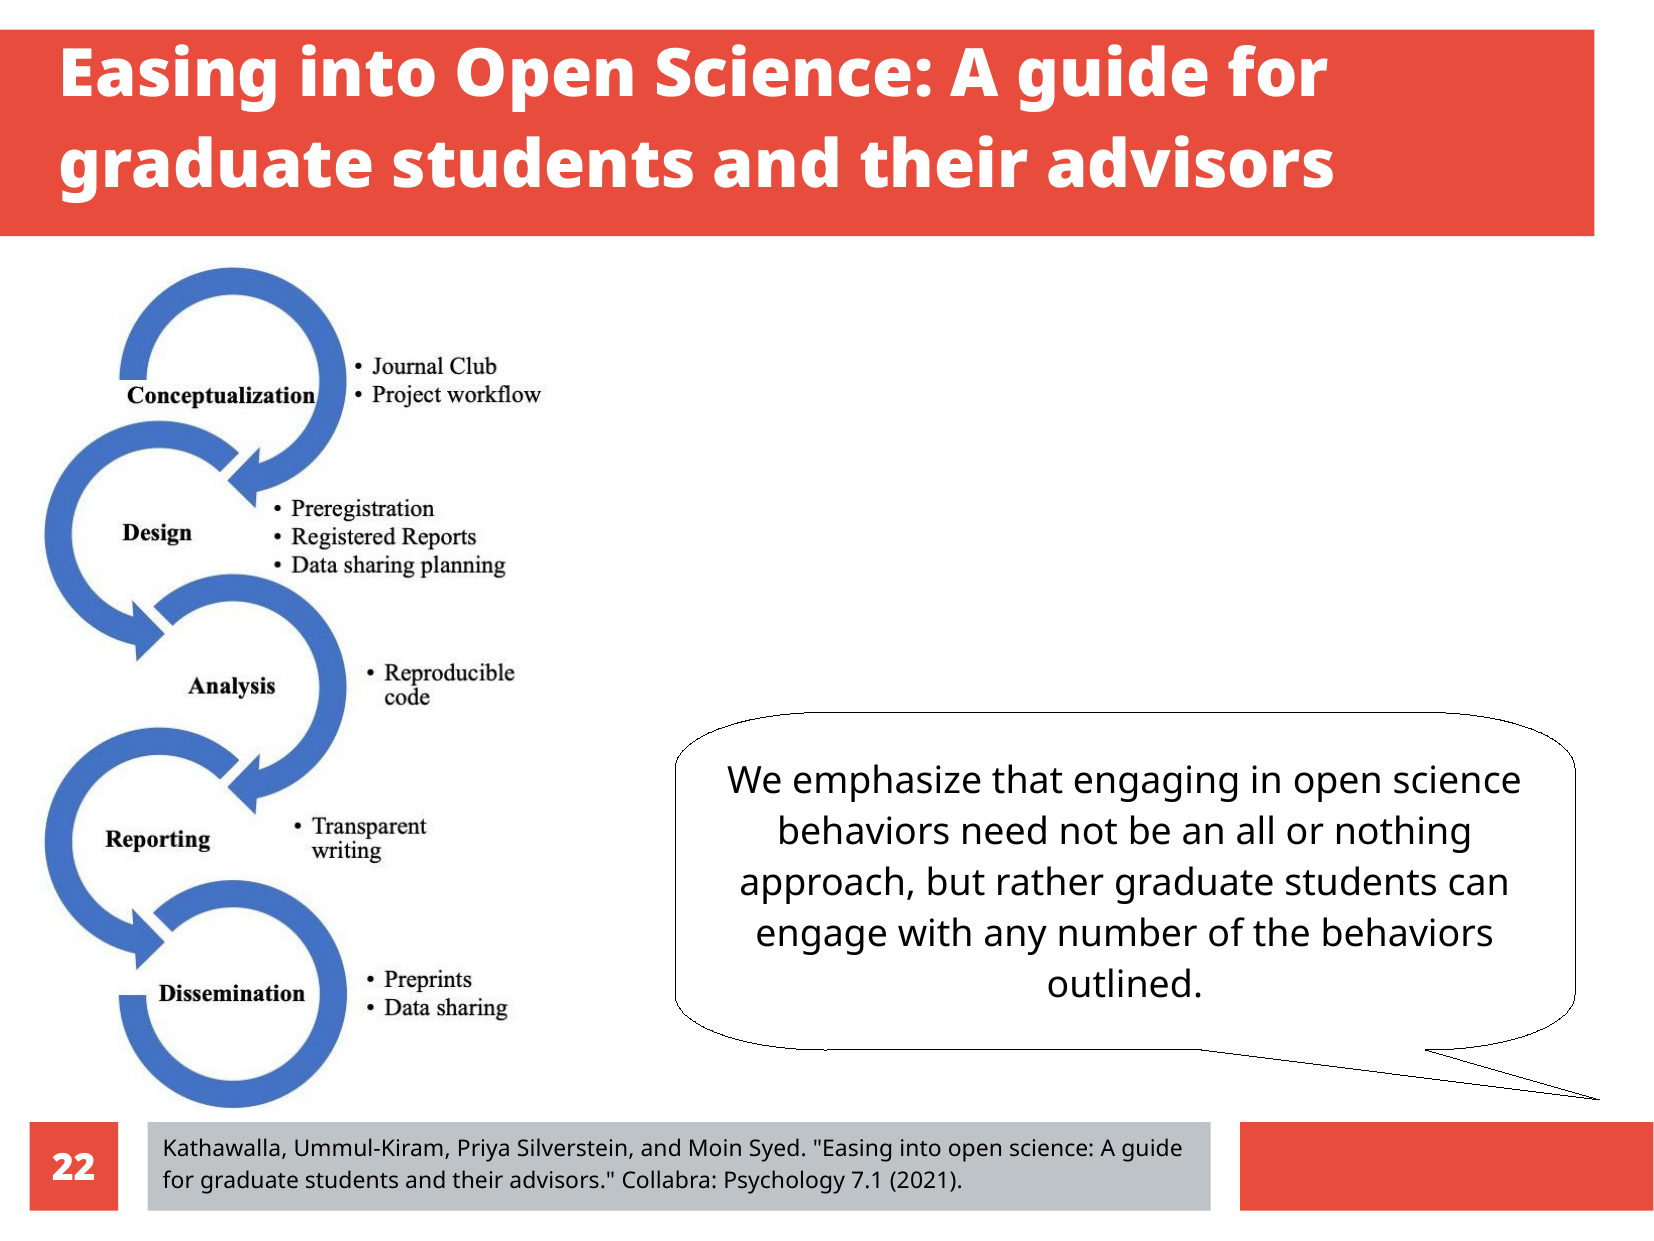

# Easing into Open Science: A guide for graduate students and their advisors
We emphasize that engaging in open science behaviors need not be an all or nothing approach, but rather graduate students can engage with any number of the behaviors outlined.
22
Kathawalla, Ummul-Kiram, Priya Silverstein, and Moin Syed. "Easing into open science: A guide for graduate students and their advisors." Collabra: Psychology 7.1 (2021).